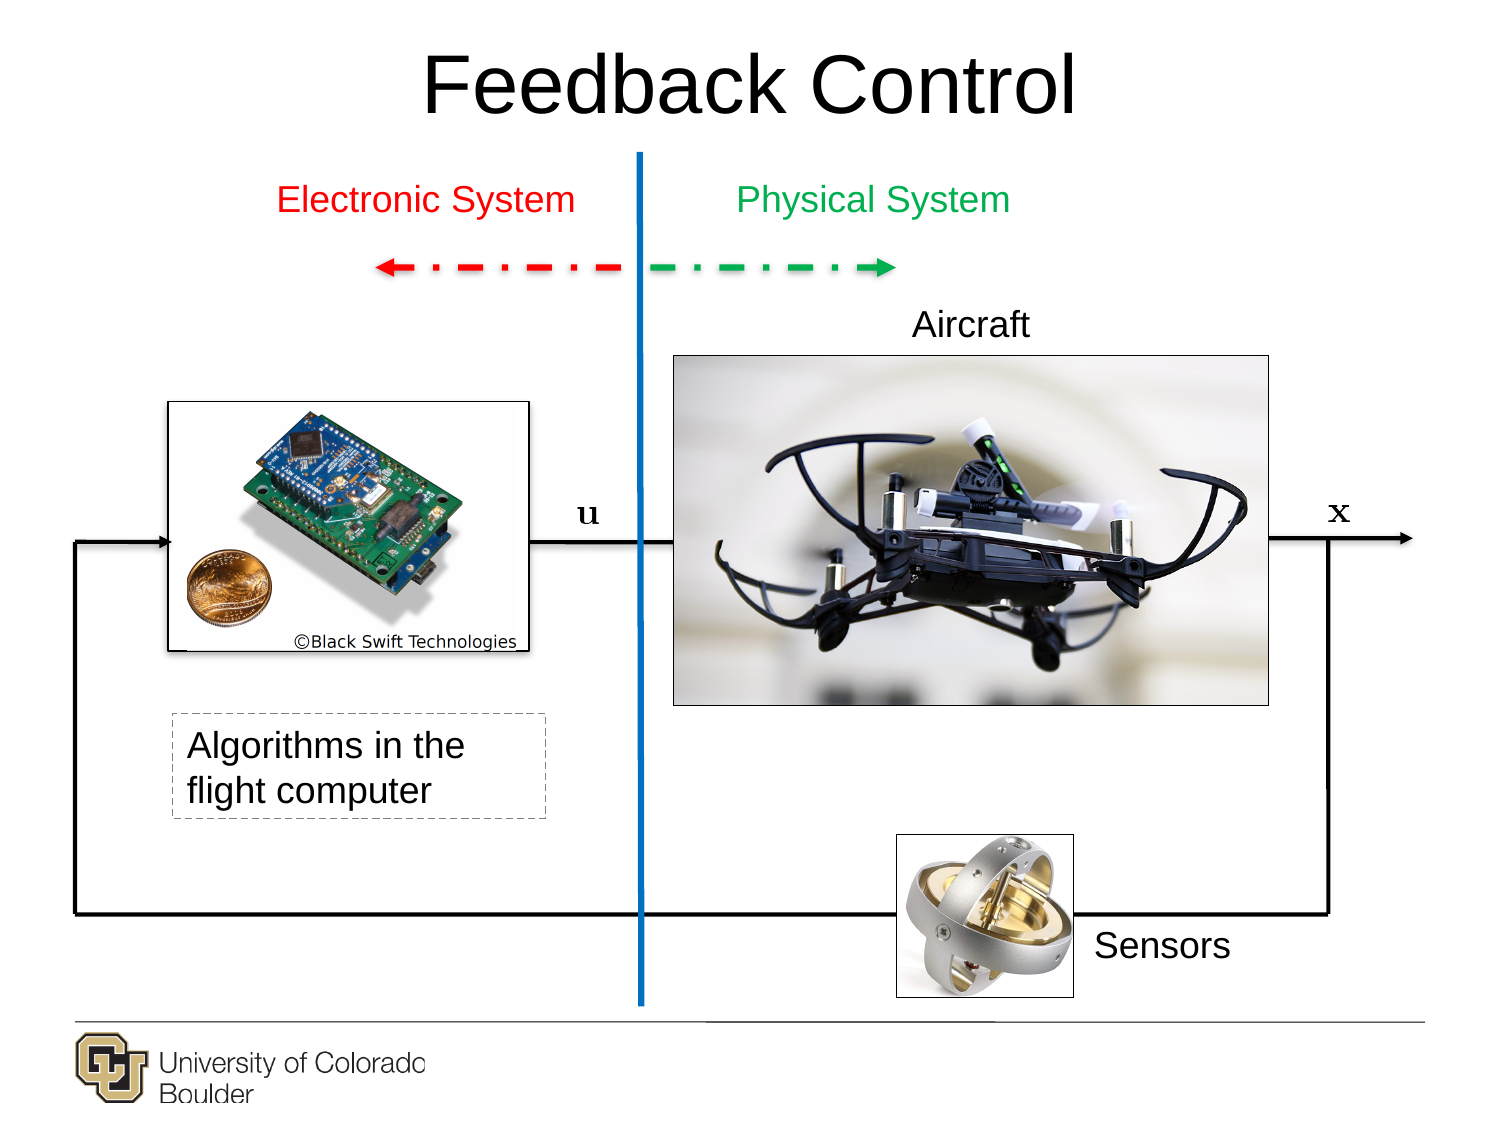

# Feedback Control
Physical System
Electronic System
Aircraft
Algorithms in the flight computer
Sensors